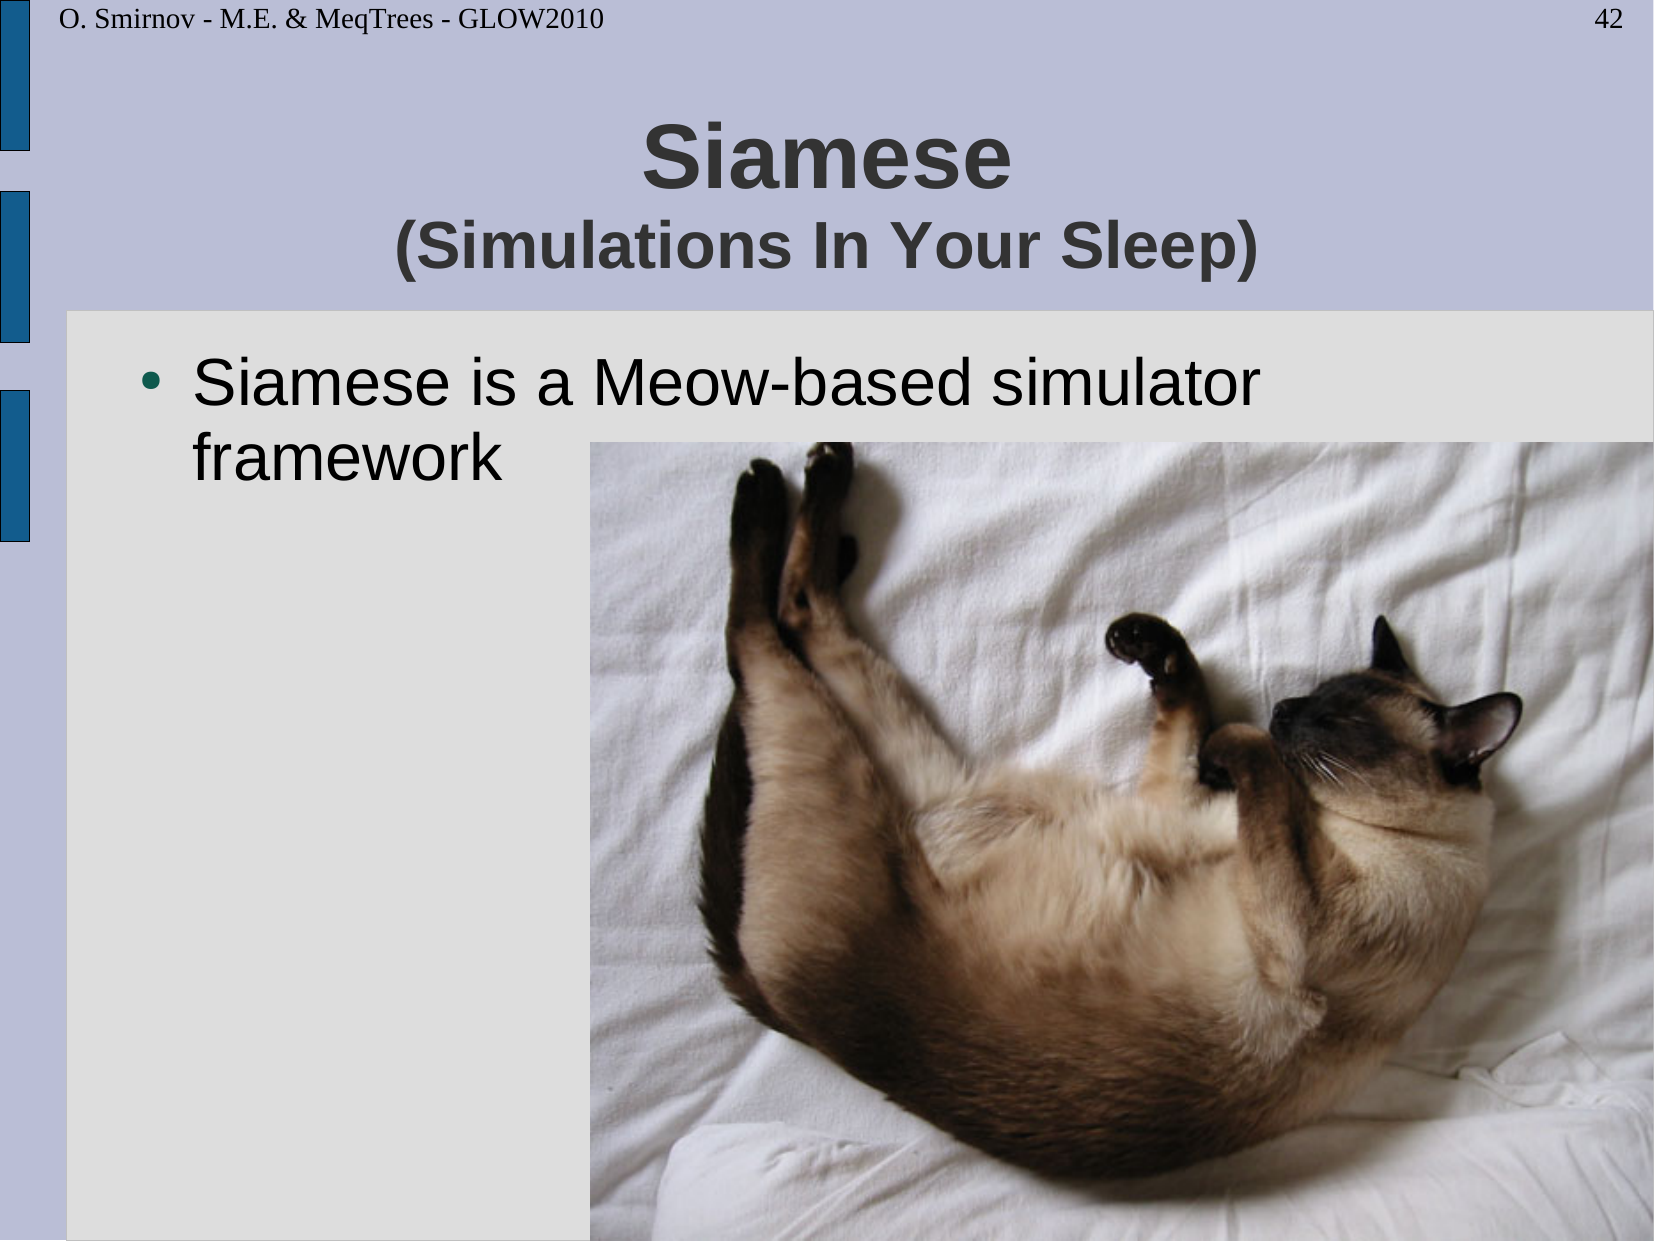

O. Smirnov - M.E. & MeqTrees - GLOW2010
42
# Siamese (Simulations In Your Sleep)
Siamese is a Meow-based simulator framework